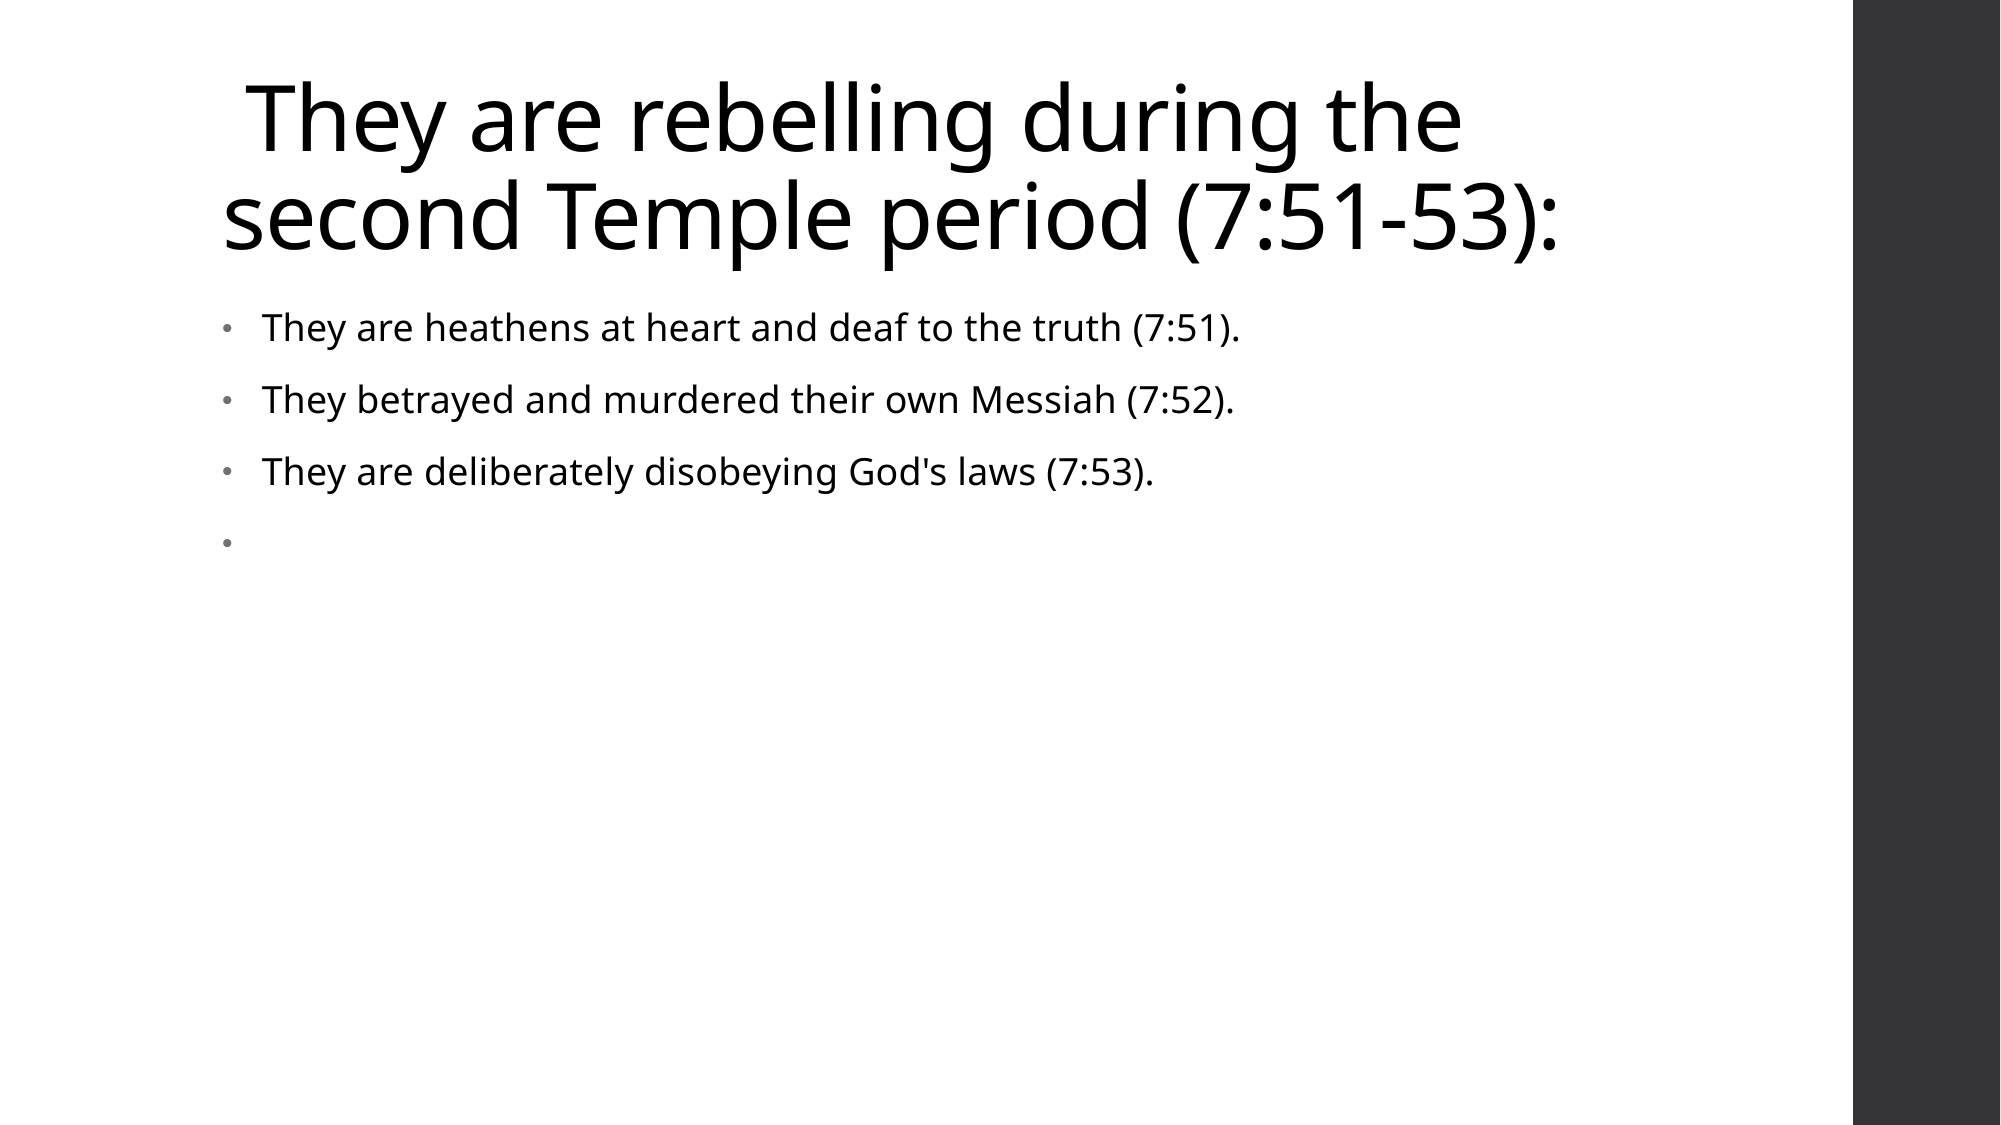

# They are rebelling during the second Temple period (7:51-53):
 They are heathens at heart and deaf to the truth (7:51).
 They betrayed and murdered their own Messiah (7:52).
 They are deliberately disobeying God's laws (7:53).